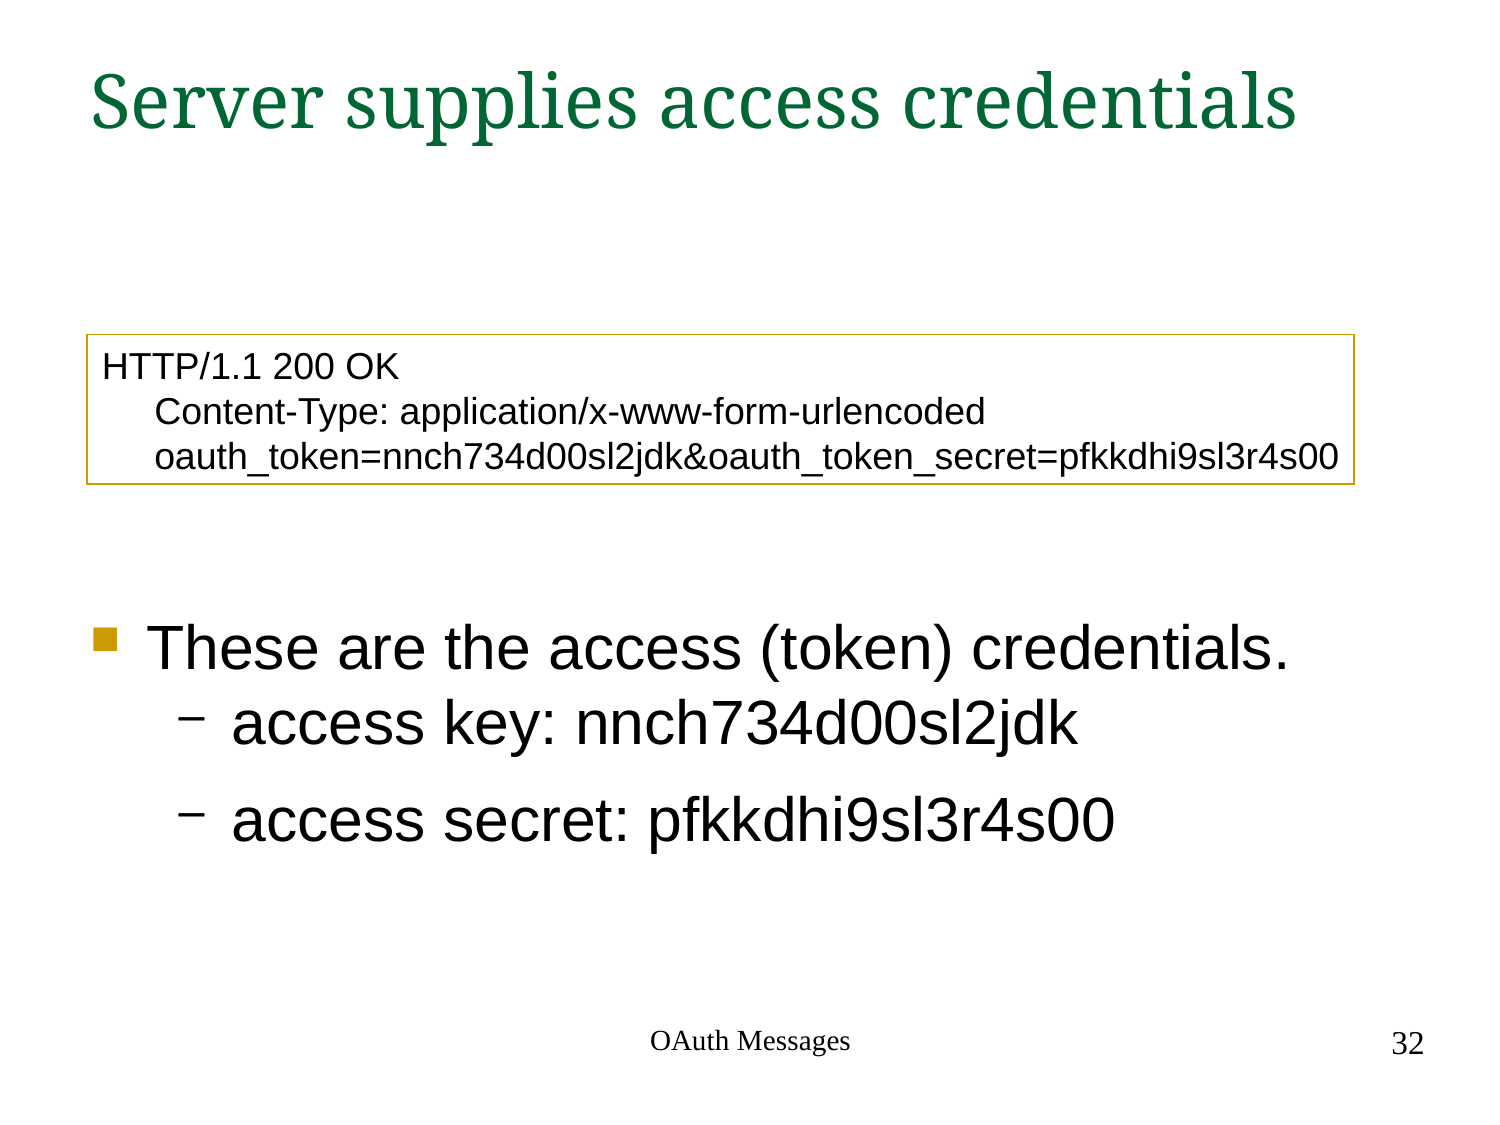

# Server supplies access credentials
HTTP/1.1 200 OK
 Content-Type: application/x-www-form-urlencoded
 oauth_token=nnch734d00sl2jdk&oauth_token_secret=pfkkdhi9sl3r4s00
These are the access (token) credentials.
access key: nnch734d00sl2jdk
access secret: pfkkdhi9sl3r4s00
OAuth Messages
32